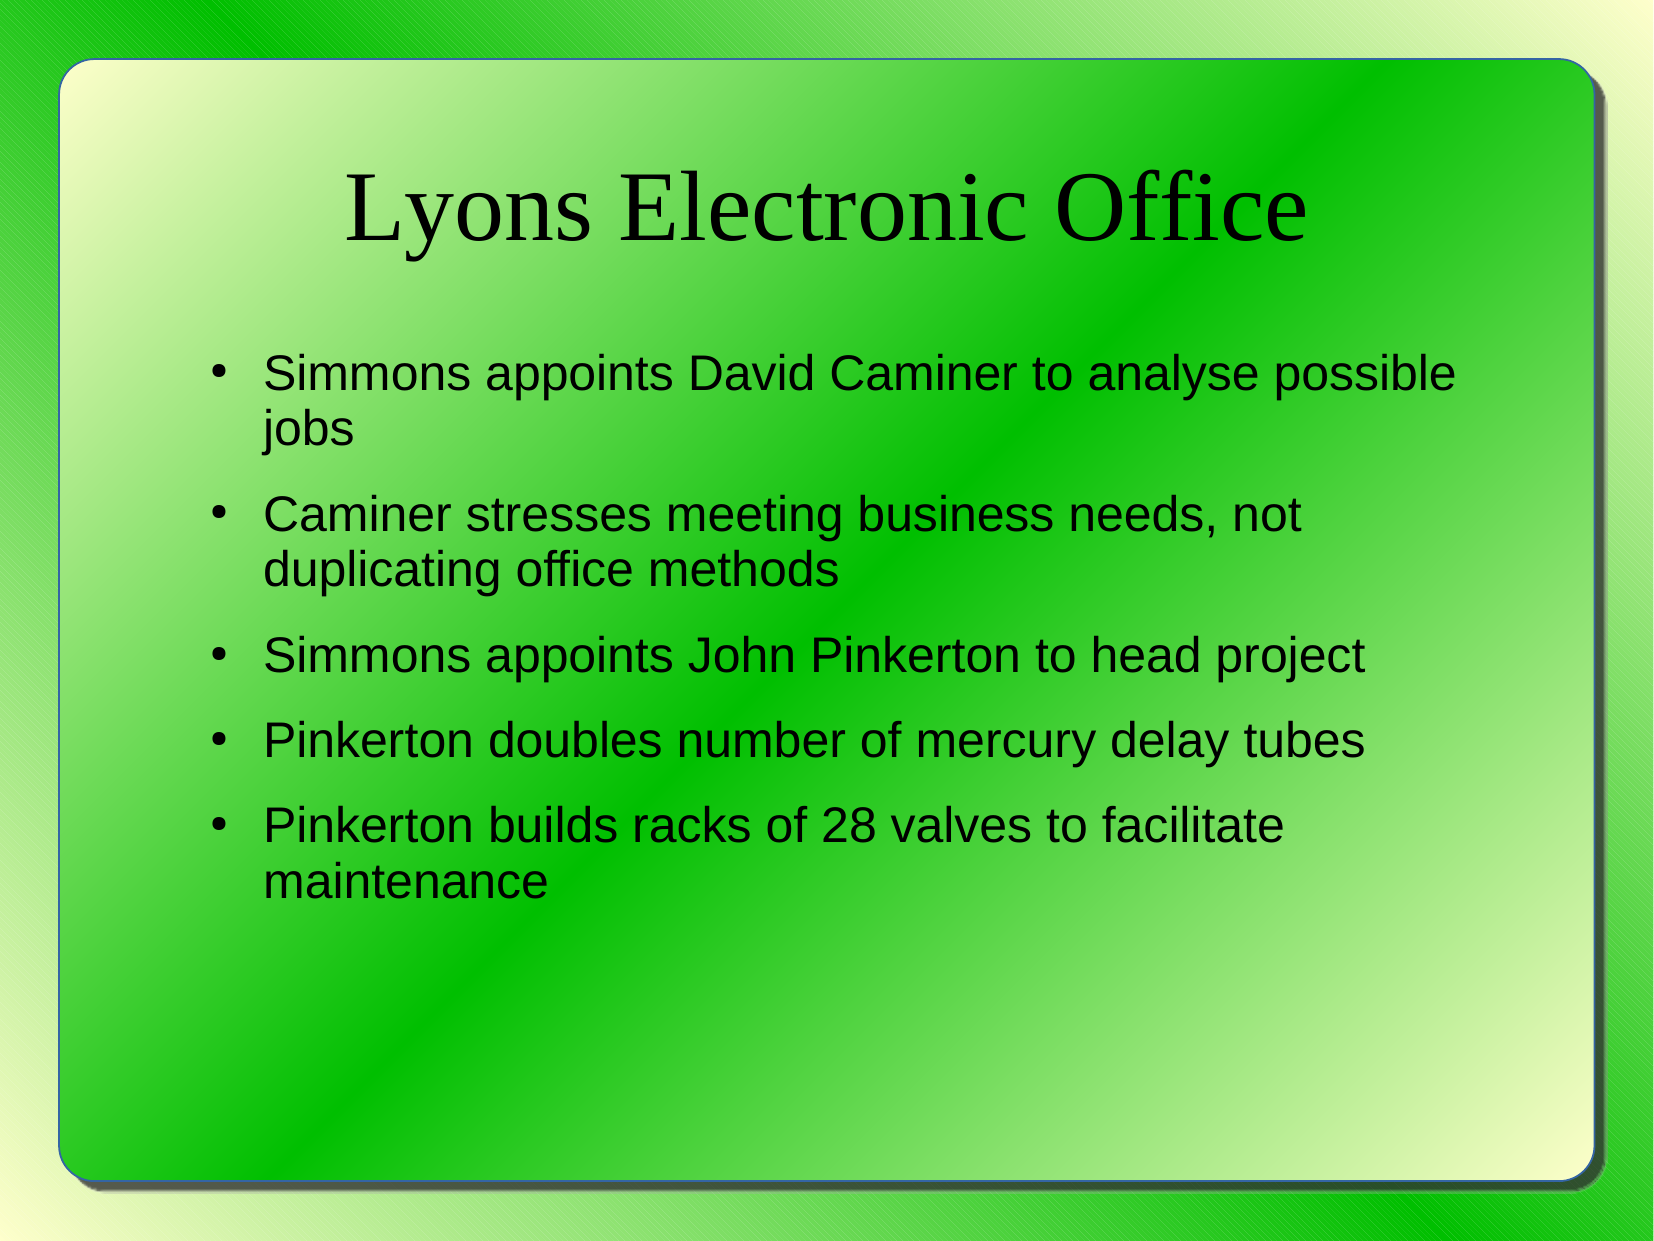

# Lyons Electronic Office
Simmons appoints David Caminer to analyse possible jobs
Caminer stresses meeting business needs, not duplicating office methods
Simmons appoints John Pinkerton to head project
Pinkerton doubles number of mercury delay tubes
Pinkerton builds racks of 28 valves to facilitate maintenance